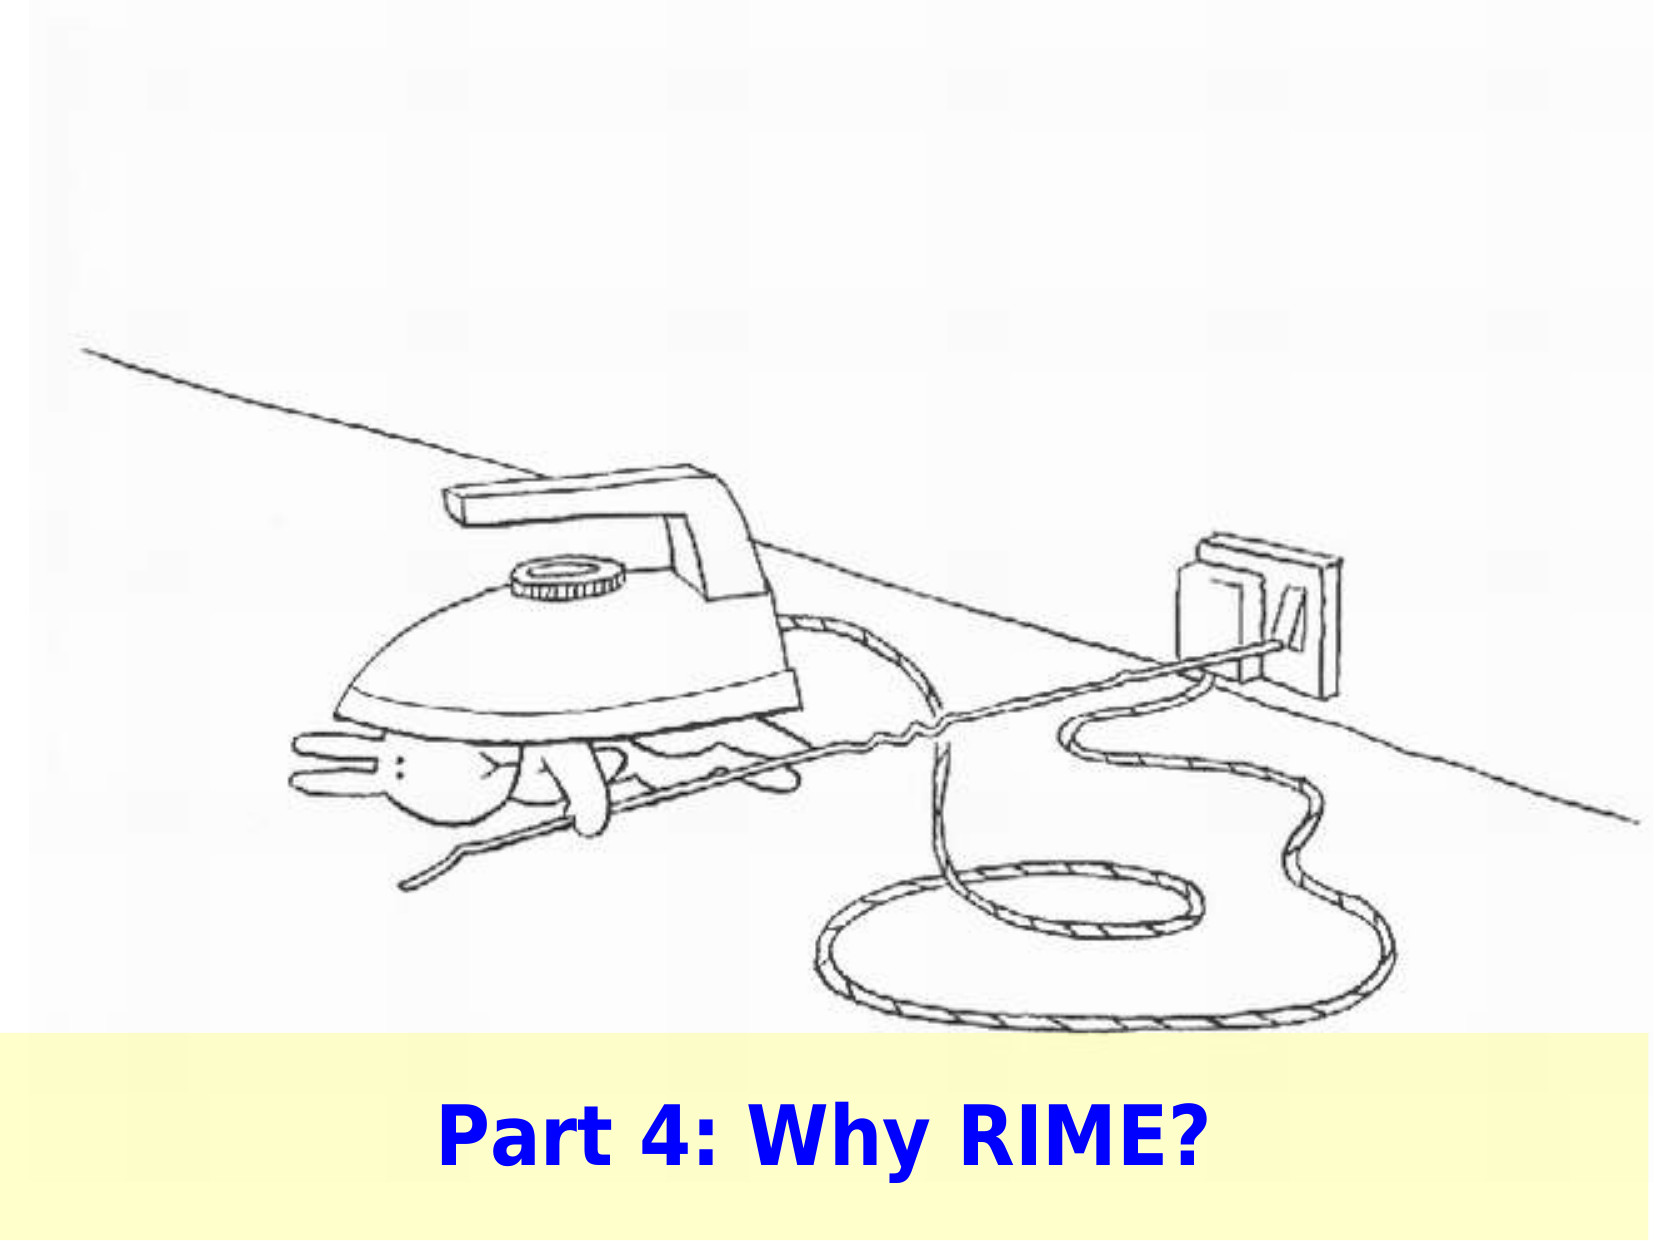

# Part 4: Why RIME?
O. Smirnov - RIME - 3GC3, Port Alfred
49